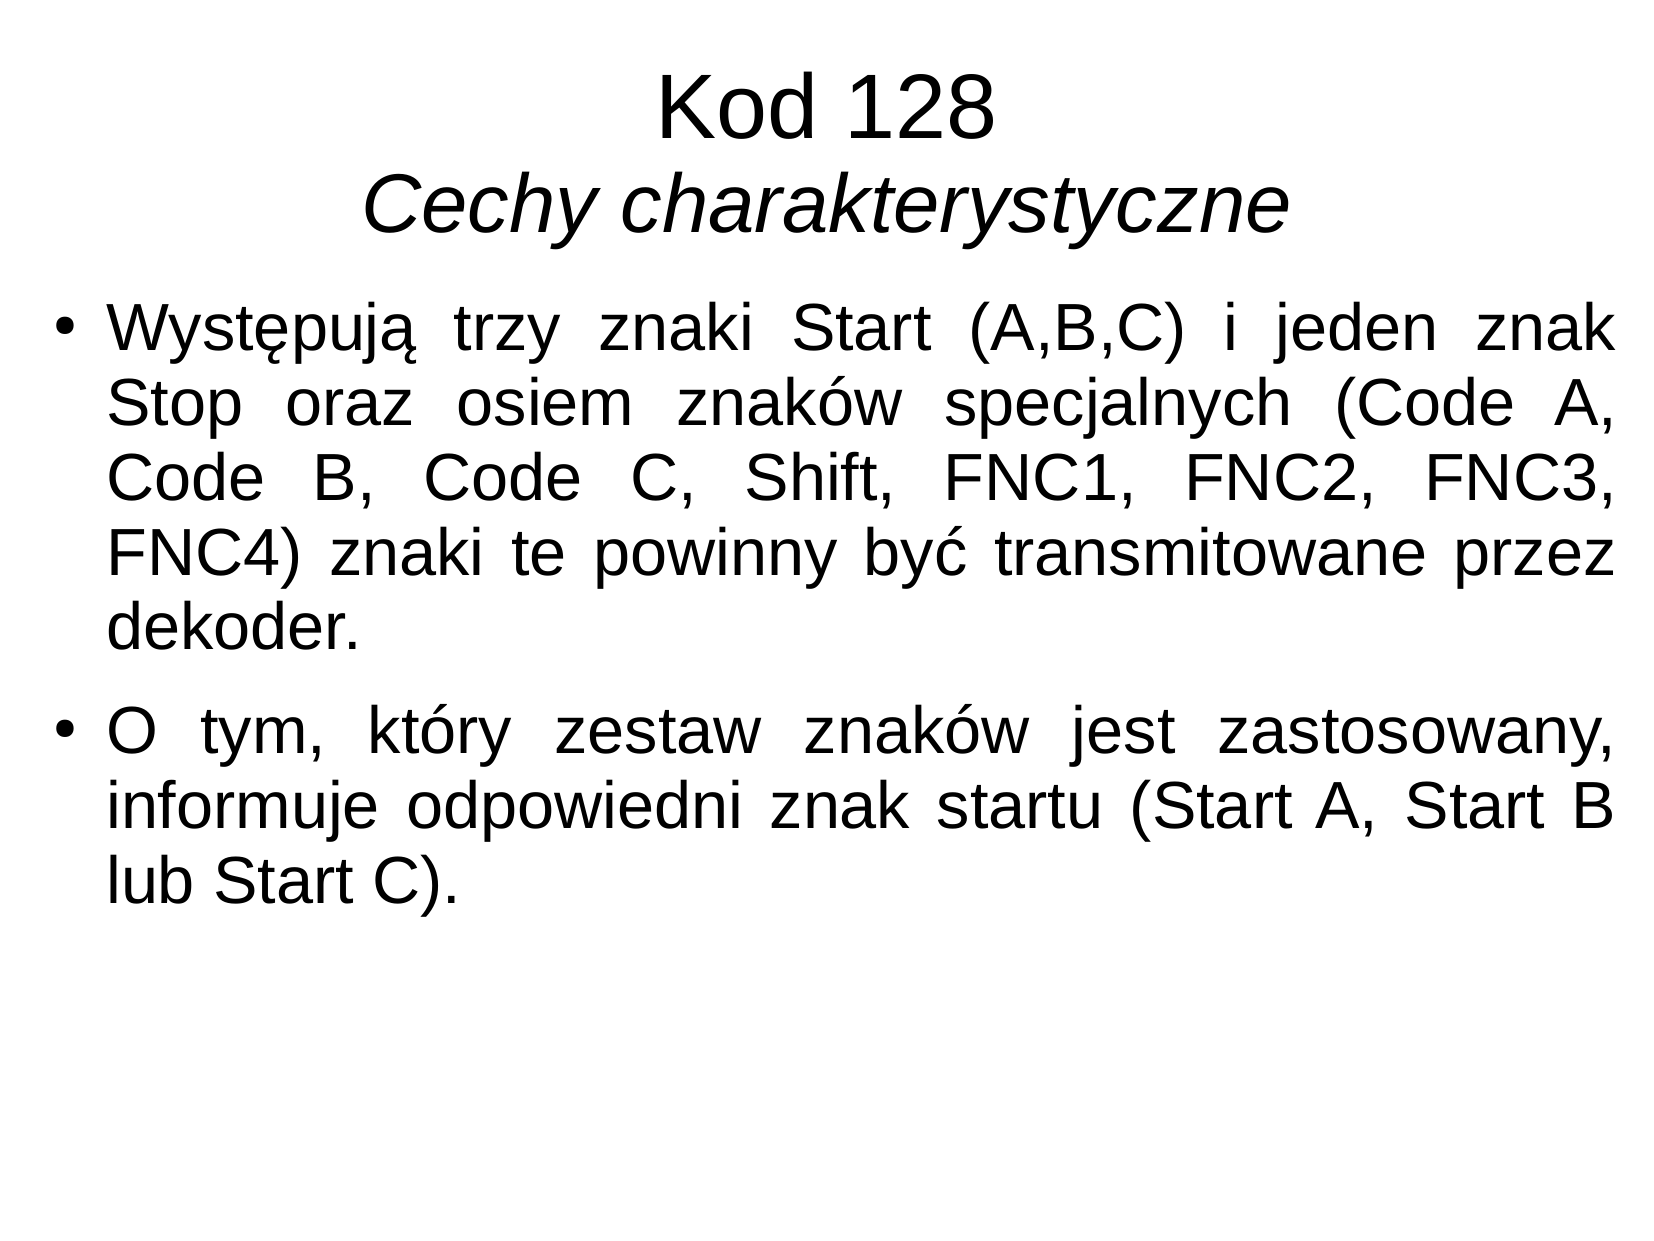

# Kod 128 Cechy charakterystyczne
Występują trzy znaki Start (A,B,C) i jeden znak Stop oraz osiem znaków specjalnych (Code A, Code B, Code C, Shift, FNC1, FNC2, FNC3, FNC4) znaki te powinny być transmitowane przez dekoder.
O tym, który zestaw znaków jest zastosowany, informuje odpowiedni znak startu (Start A, Start B lub Start C).